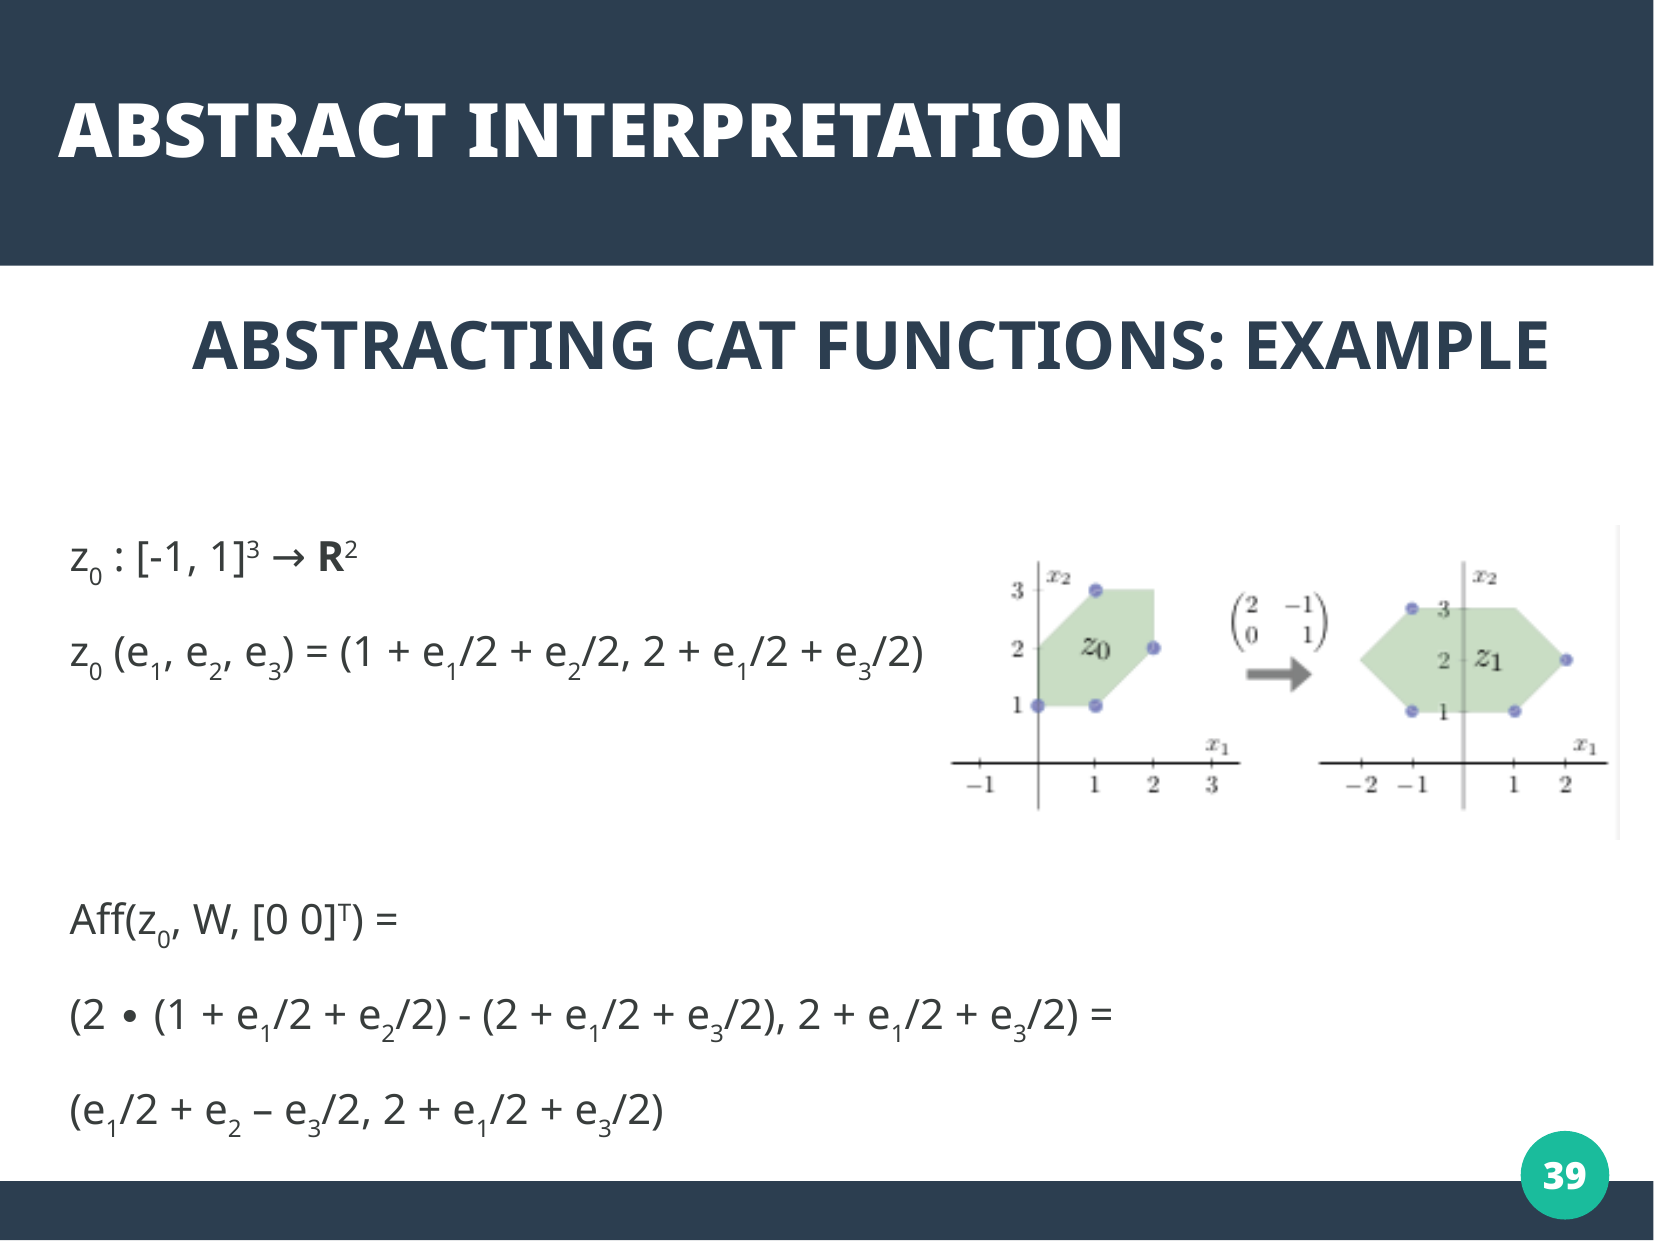

# ABSTRACT INTERPRETATION
ABSTRACTING CAT FUNCTIONS: EXAMPLE
z0 : [-1, 1]3 → R2
z0 (e1, e2, e3) = (1 + e1/2 + e2/2, 2 + e1/2 + e3/2)
Aff(z0, W, [0 0]T) =
(2 ∙ (1 + e1/2 + e2/2) - (2 + e1/2 + e3/2), 2 + e1/2 + e3/2) =
(e1/2 + e2 – e3/2, 2 + e1/2 + e3/2)
39